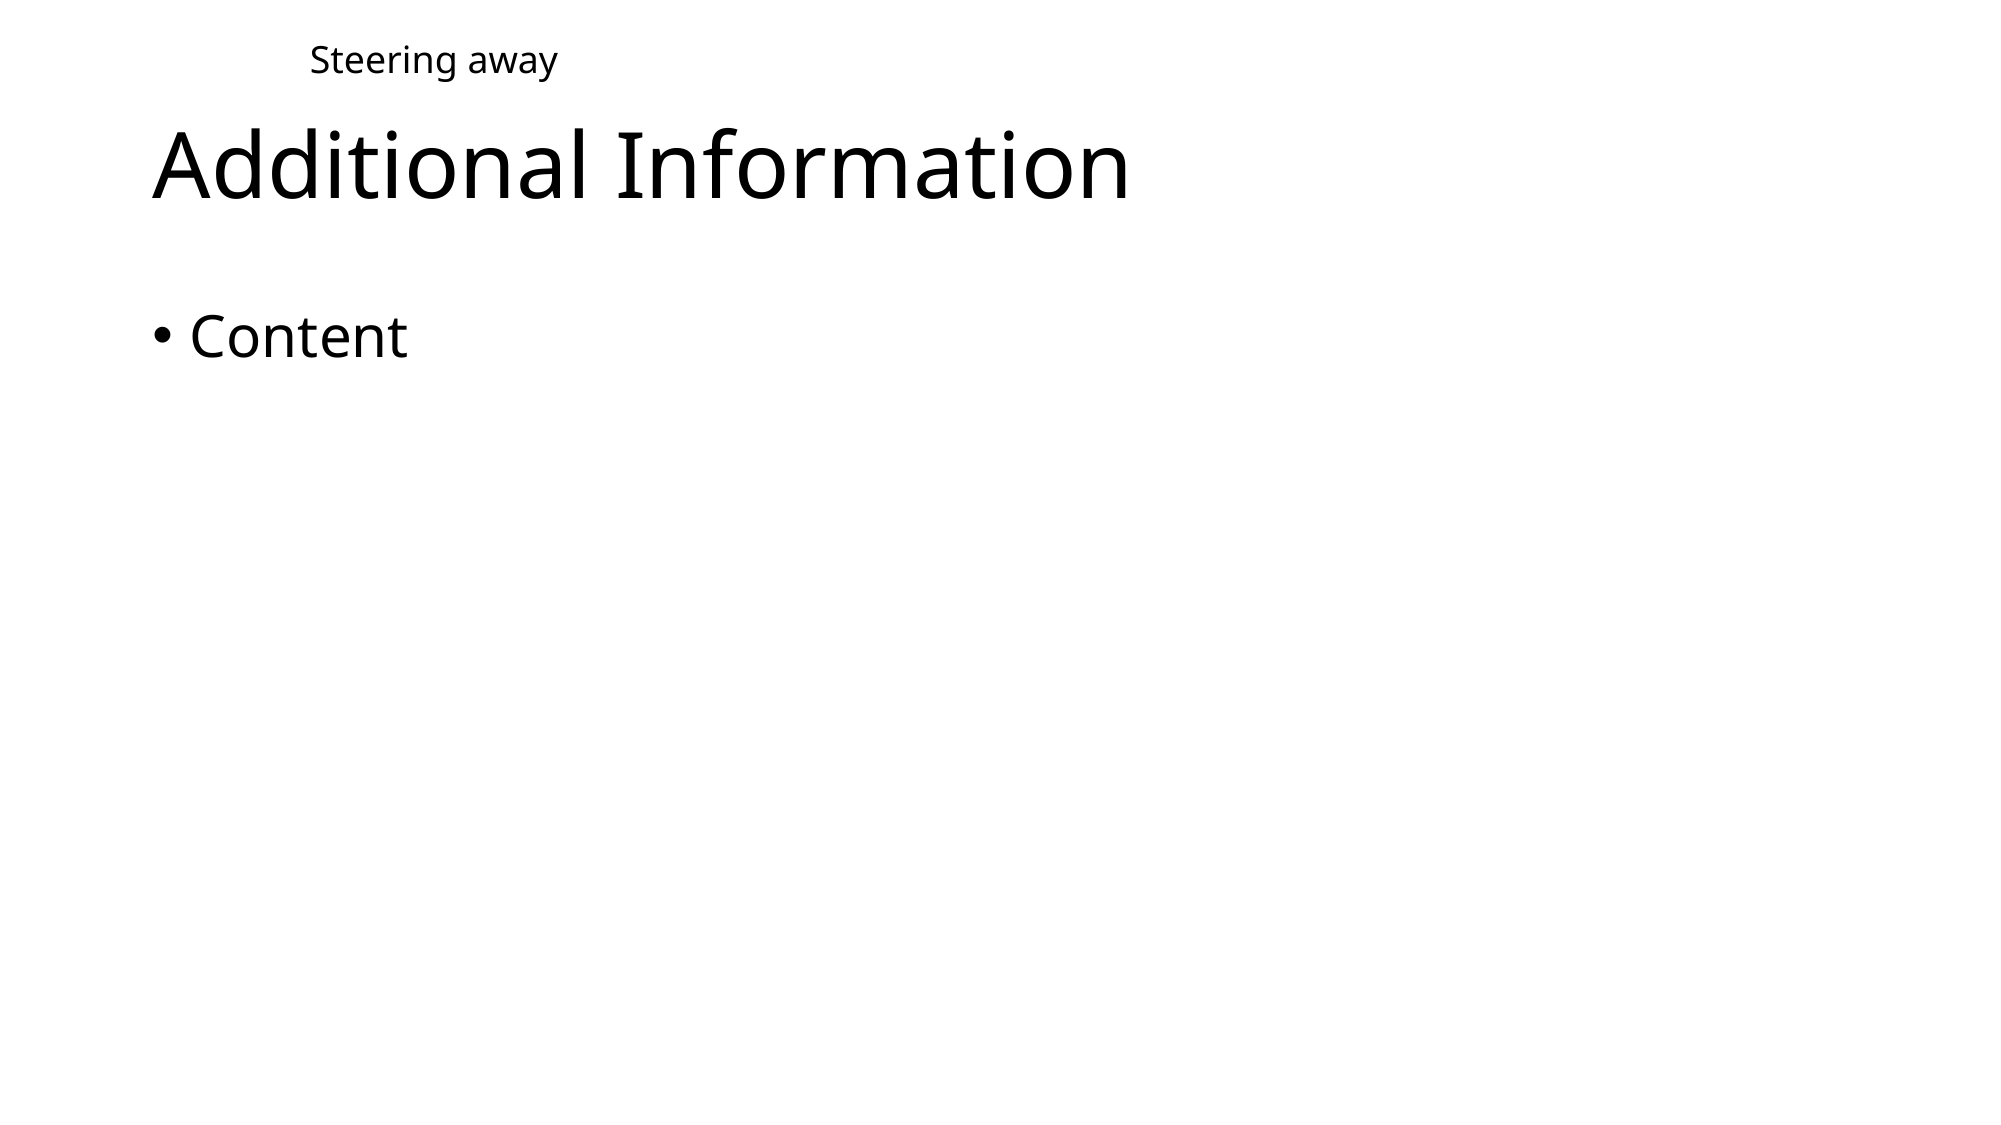

#bc Steering away
Steering away
# Additional Information
Content